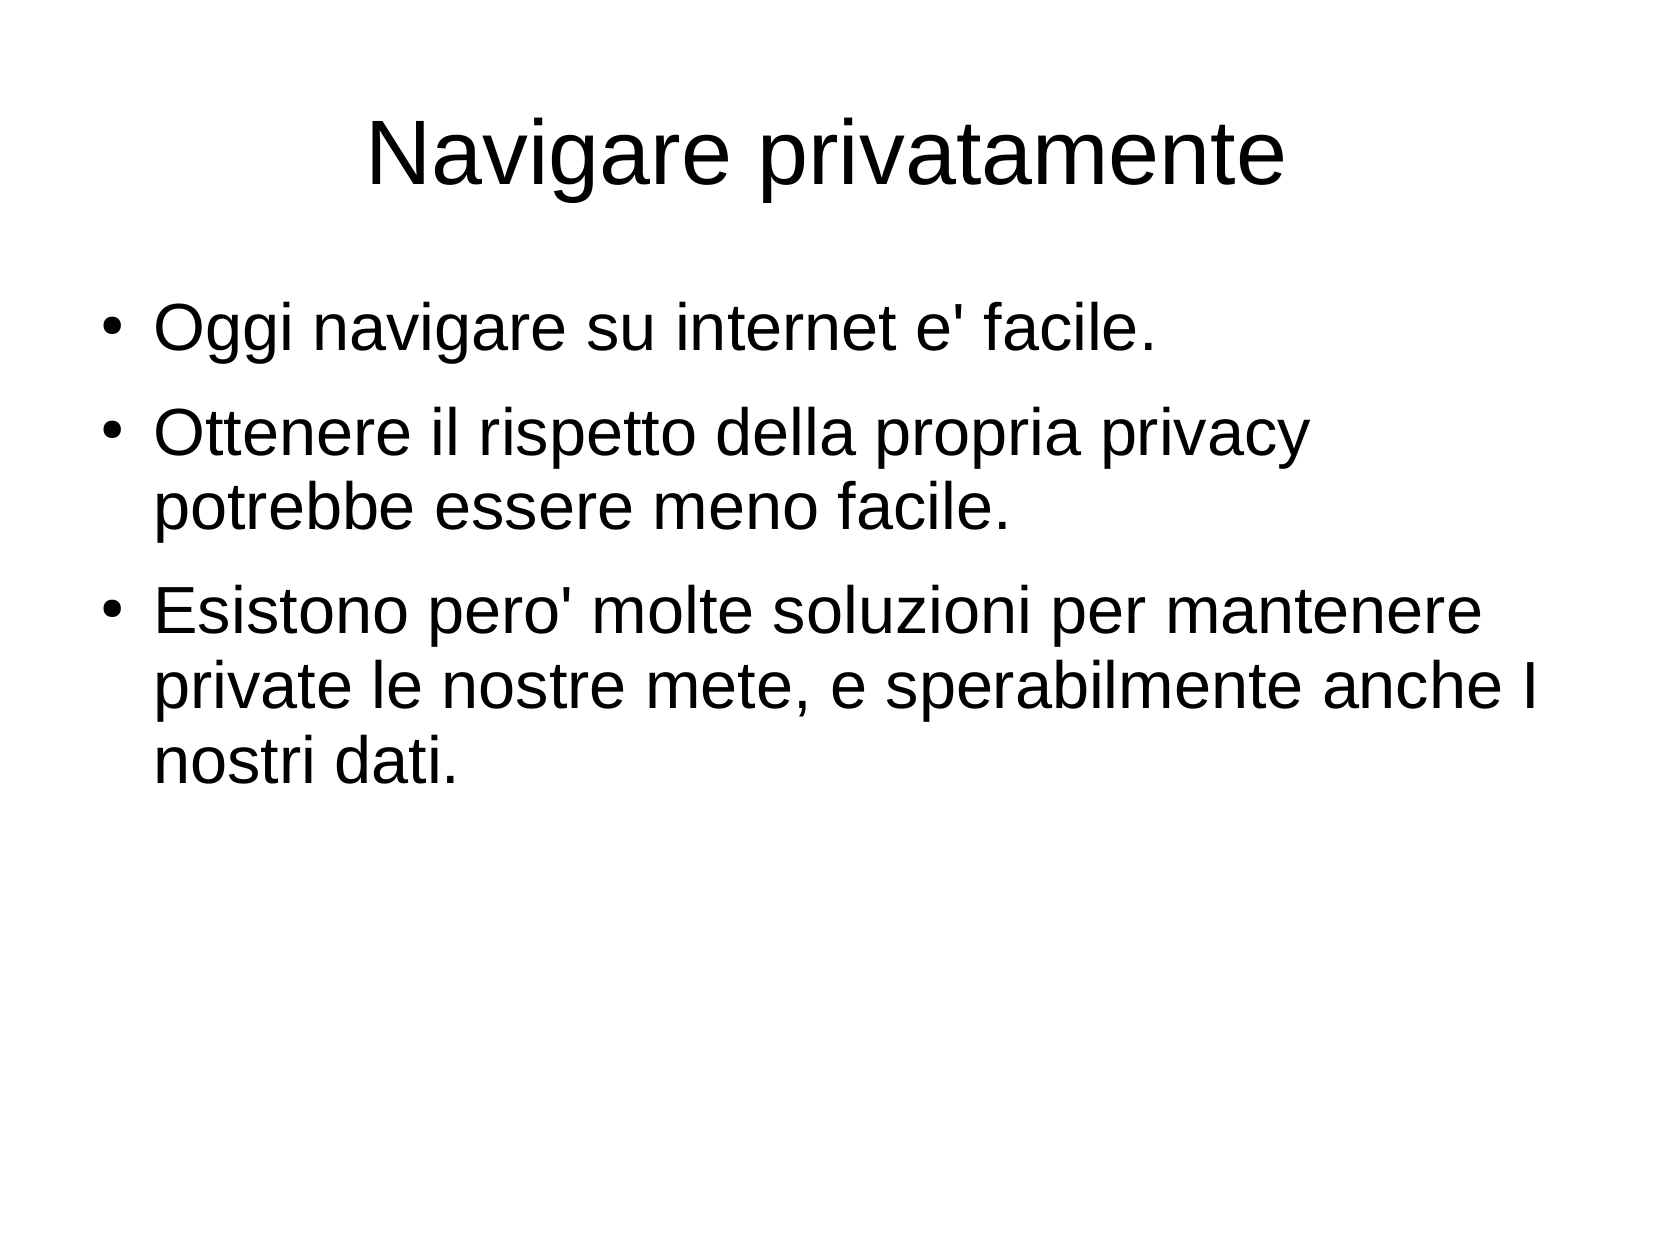

# Navigare privatamente
Oggi navigare su internet e' facile.
Ottenere il rispetto della propria privacy potrebbe essere meno facile.
Esistono pero' molte soluzioni per mantenere private le nostre mete, e sperabilmente anche I nostri dati.